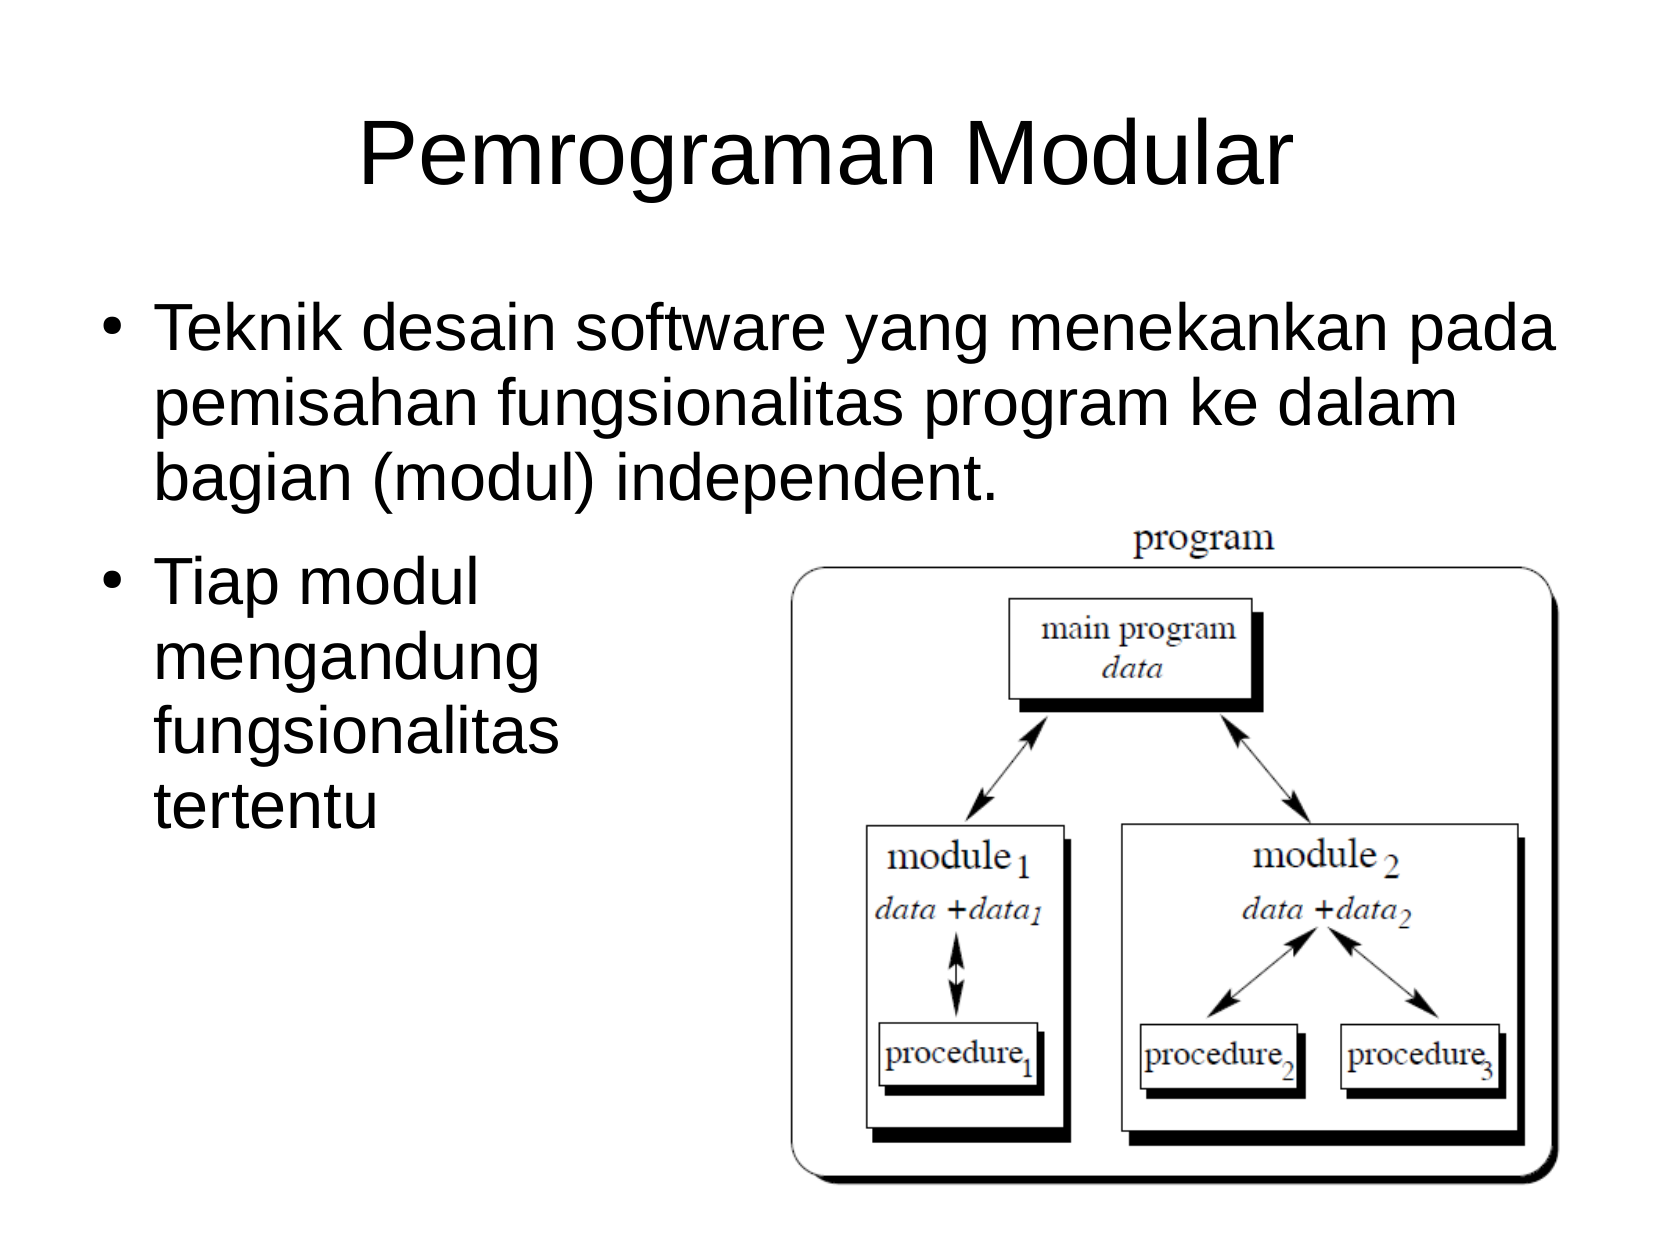

# Pemrograman Modular
Teknik desain software yang menekankan pada pemisahan fungsionalitas program ke dalam bagian (modul) independent.
Tiap modul
mengandung
fungsionalitas
tertentu